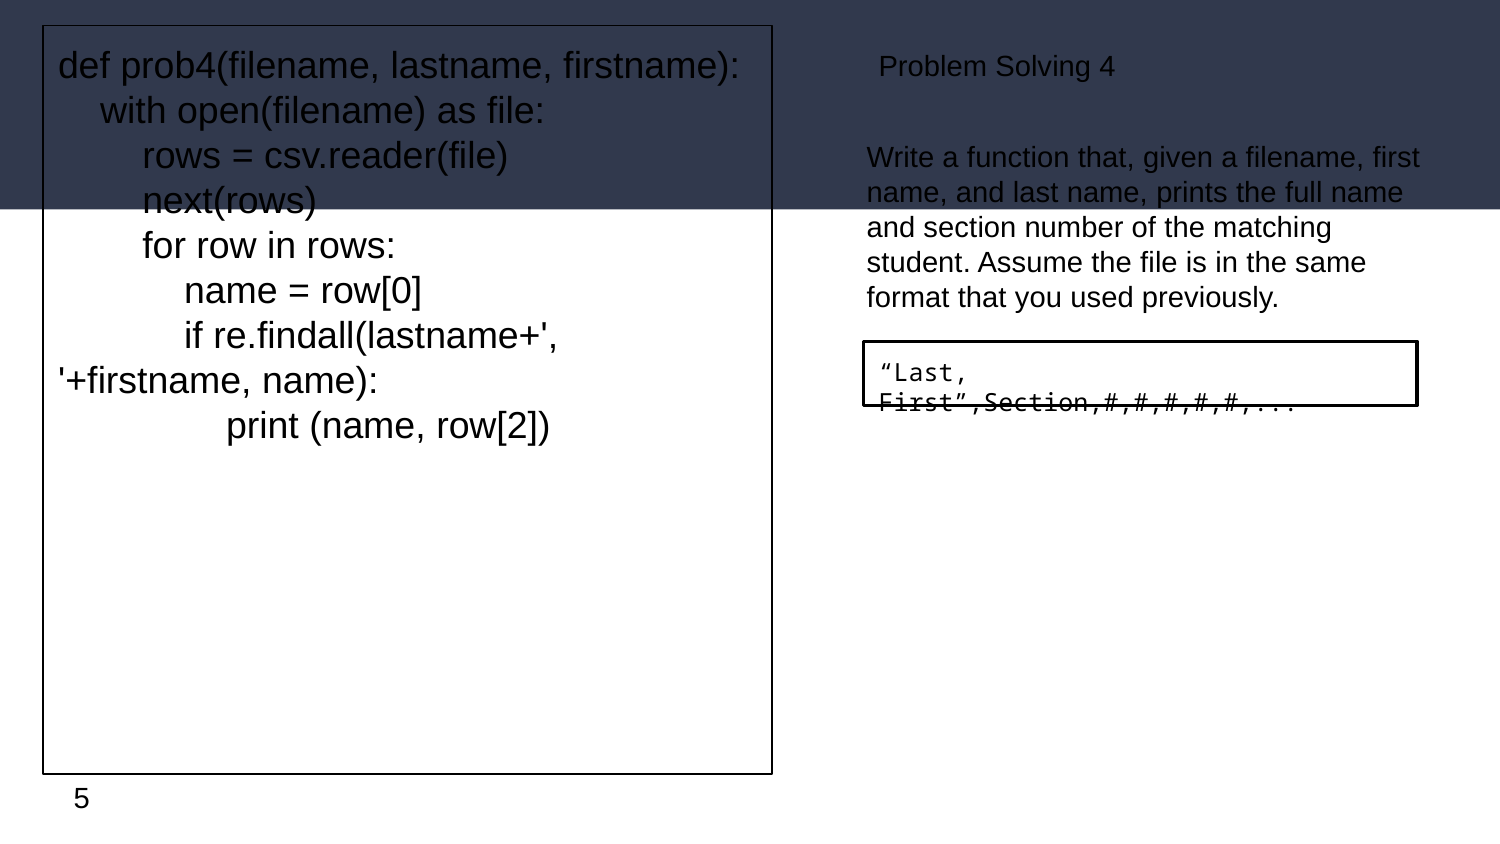

def prob4(filename, lastname, firstname):
 with open(filename) as file:
 rows = csv.reader(file)
 next(rows)
 for row in rows:
 name = row[0]
 if re.findall(lastname+', '+firstname, name):
 print (name, row[2])
# Problem Solving 4
Write a function that, given a filename, first name, and last name, prints the full name and section number of the matching student. Assume the file is in the same format that you used previously.
“Last, First”,Section,#,#,#,#,#,...